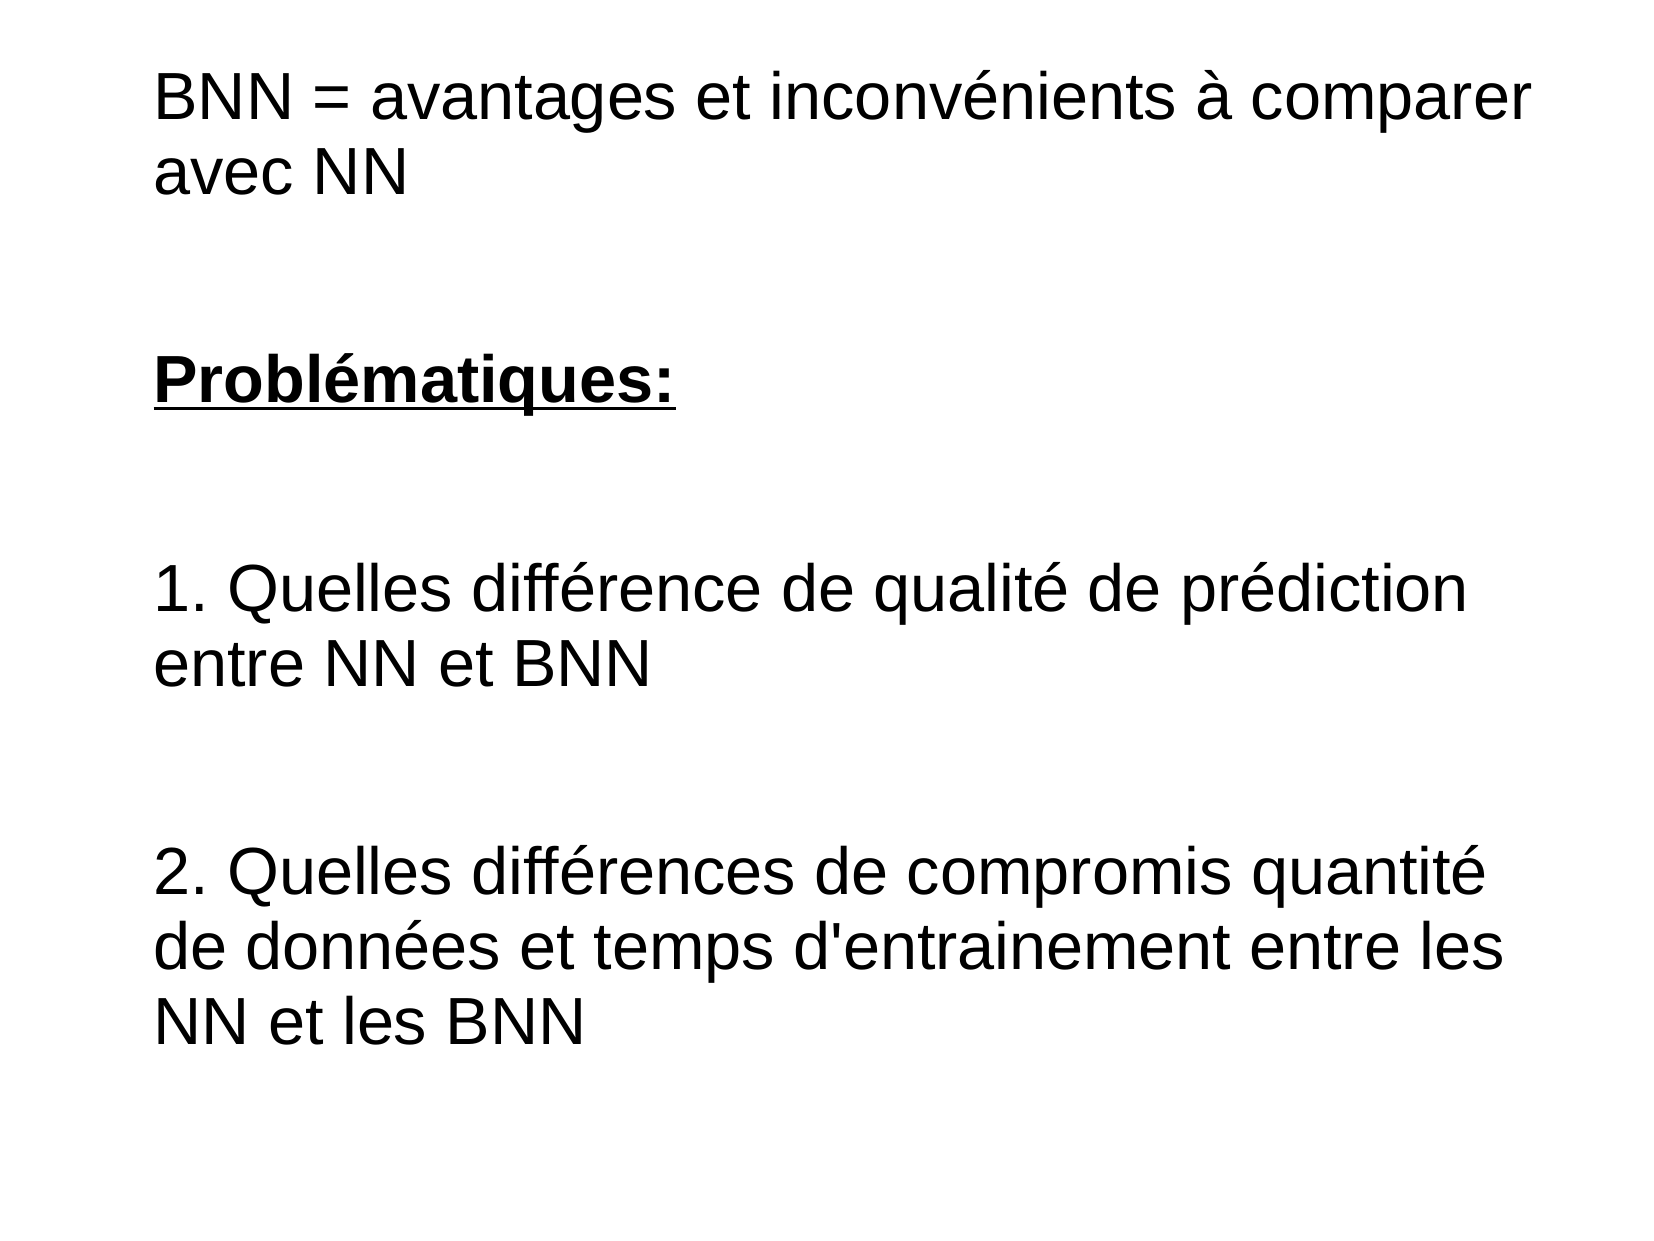

# BNN = avantages et inconvénients à comparer avec NN
Problématiques:
1. Quelles différence de qualité de prédiction entre NN et BNN
2. Quelles différences de compromis quantité de données et temps d'entrainement entre les NN et les BNN